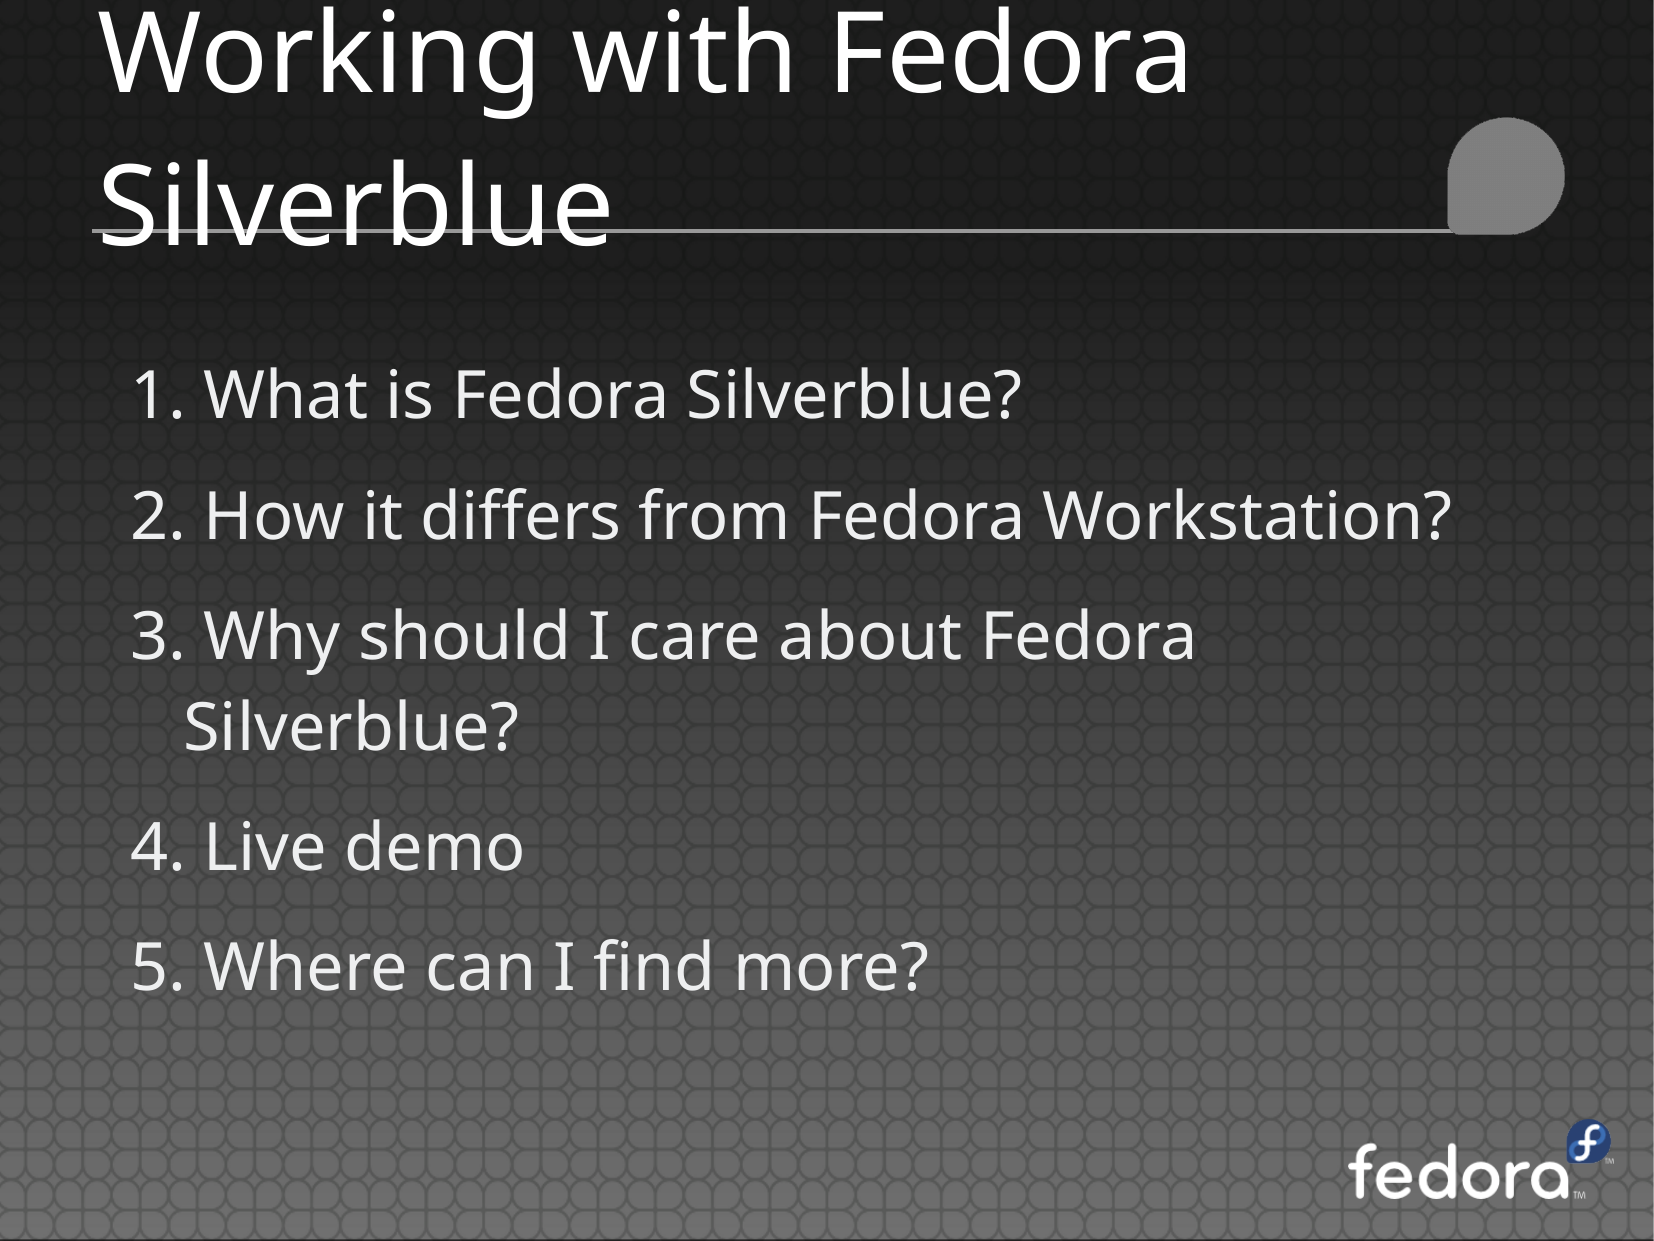

# Working with Fedora
Silverblue
 What is Fedora Silverblue?
 How it differs from Fedora Workstation?
 Why should I care about Fedora Silverblue?
 Live demo
 Where can I find more?